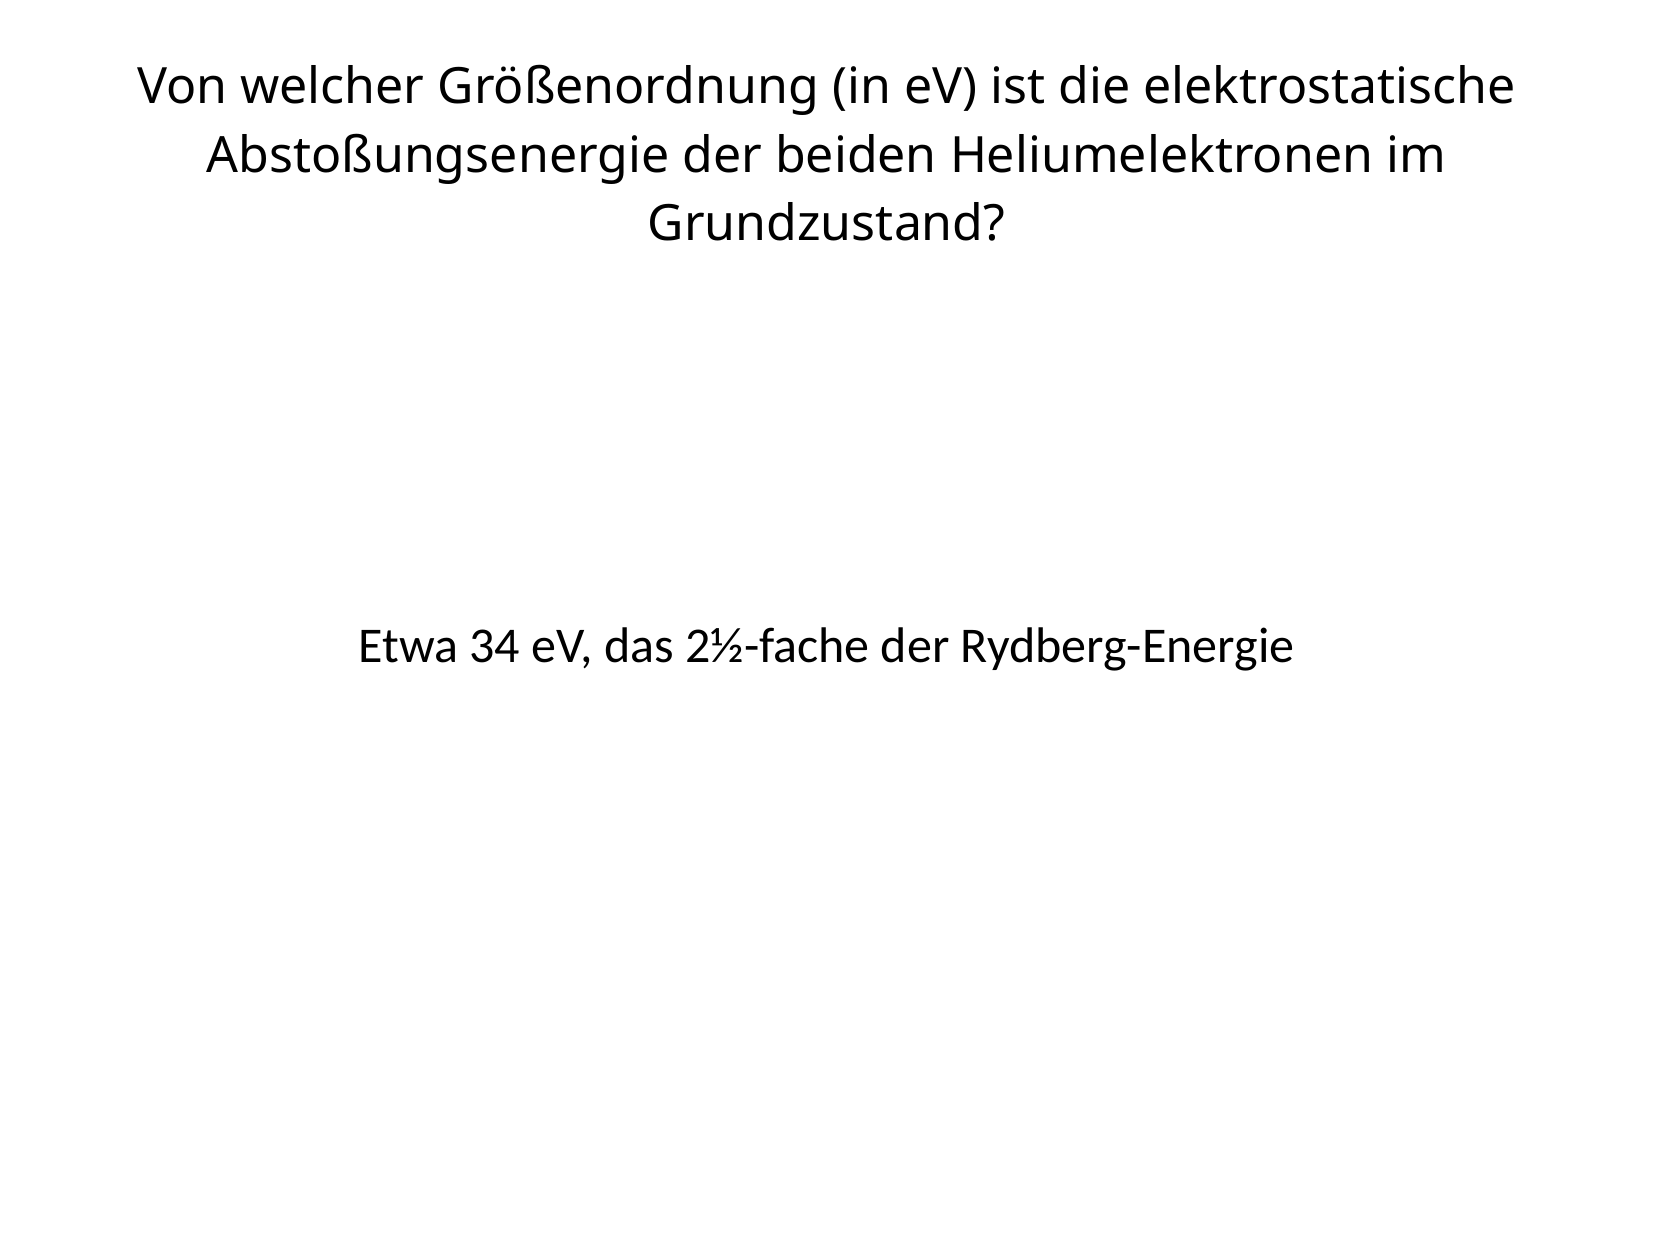

# Von welcher Größenordnung (in eV) ist die elektrostatische Abstoßungsenergie der beiden Heliumelektronen im Grundzustand?
Etwa 34 eV, das 2½-fache der Rydberg-Energie